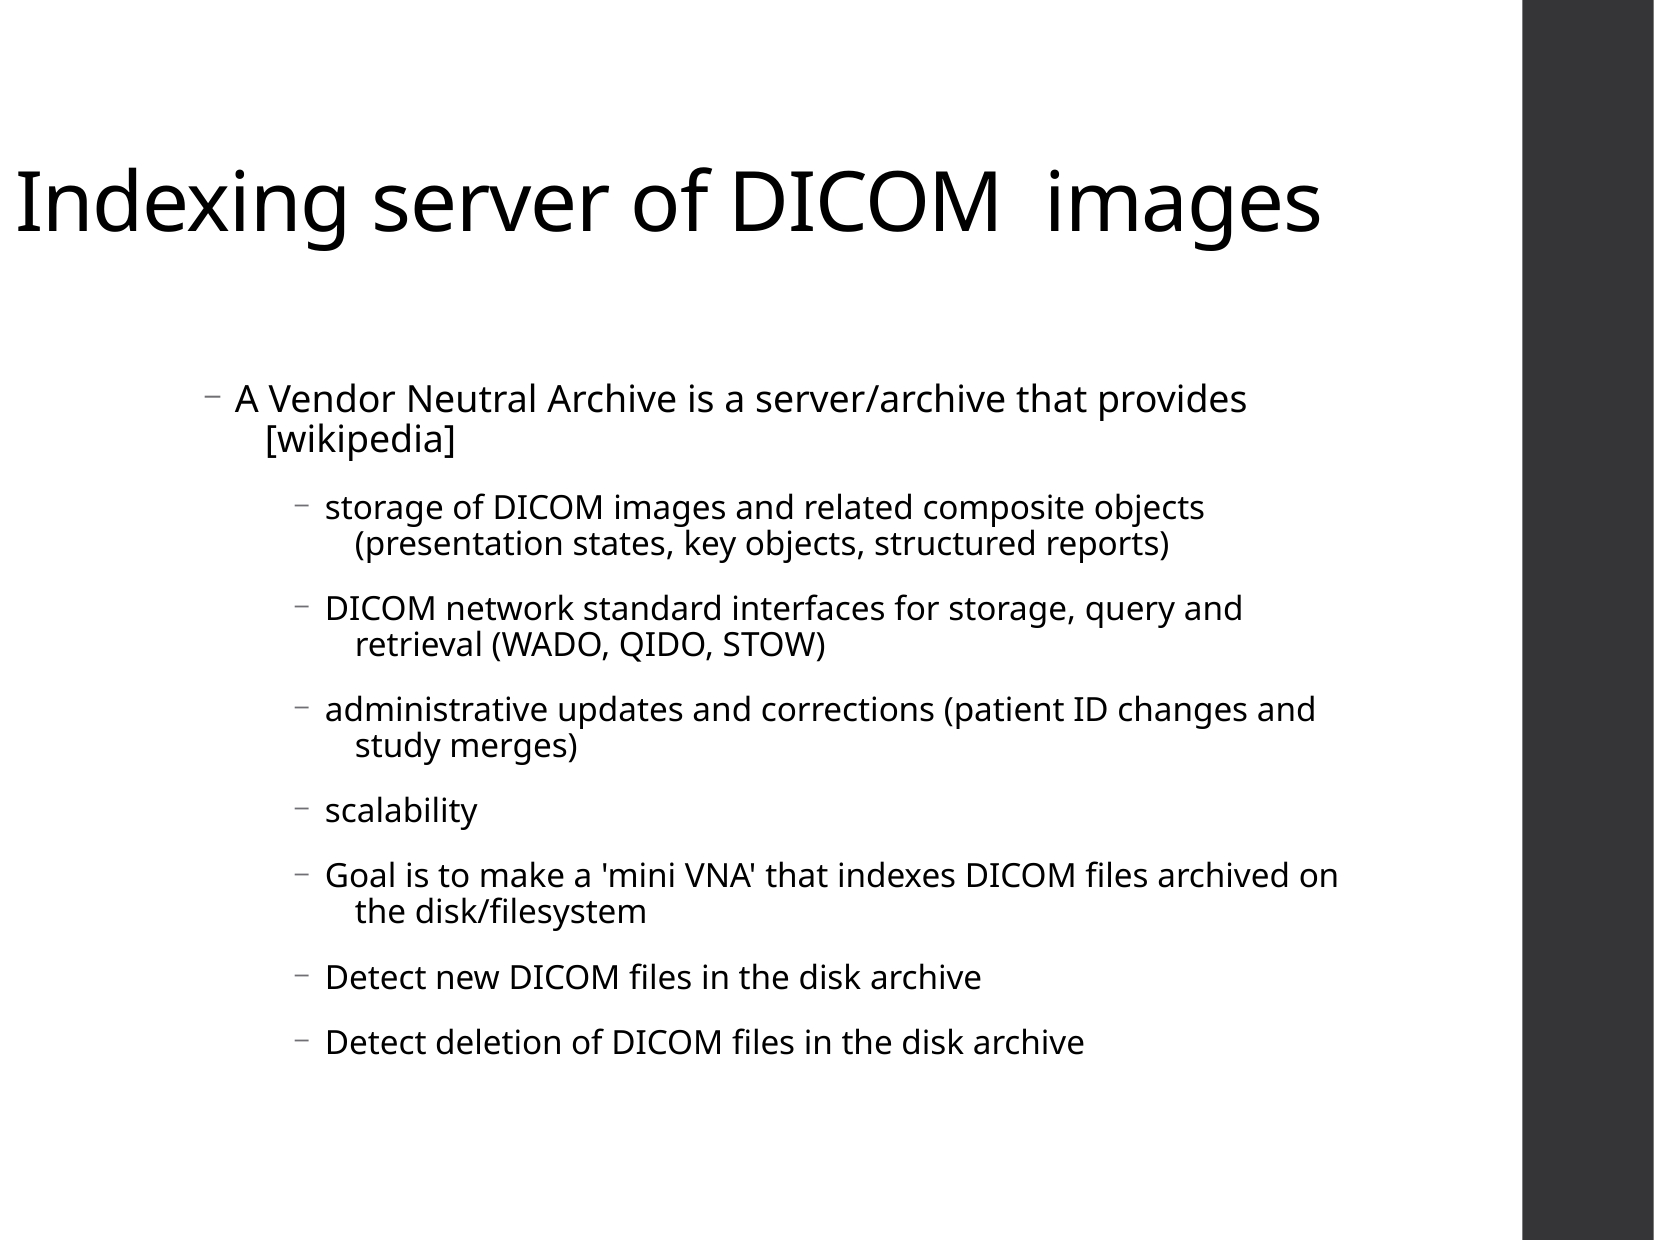

# Indexing server of DICOM images
A Vendor Neutral Archive is a server/archive that provides [wikipedia]
storage of DICOM images and related composite objects (presentation states, key objects, structured reports)
DICOM network standard interfaces for storage, query and retrieval (WADO, QIDO, STOW)
administrative updates and corrections (patient ID changes and study merges)
scalability
Goal is to make a 'mini VNA' that indexes DICOM files archived on the disk/filesystem
Detect new DICOM files in the disk archive
Detect deletion of DICOM files in the disk archive